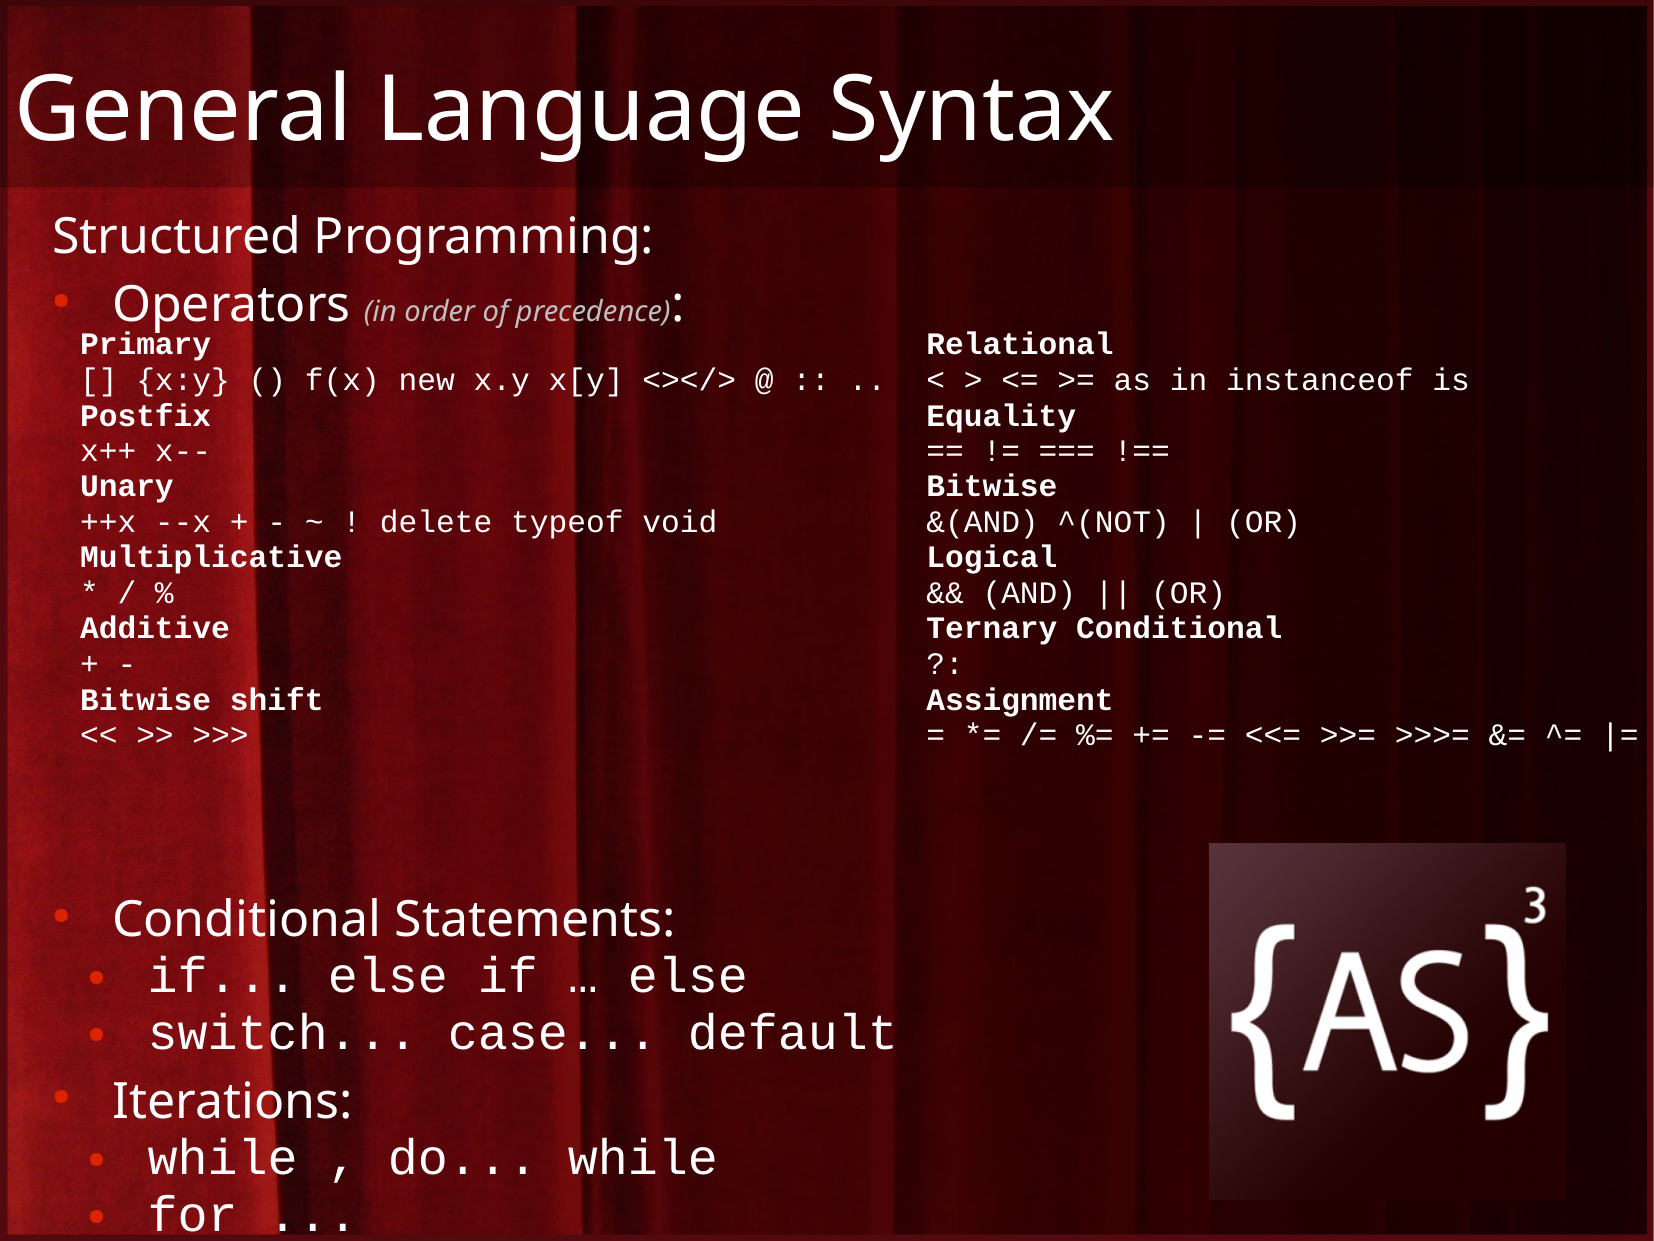

General Language Syntax
Structured Programming:
Operators (in order of precedence):
Conditional Statements:
if... else if … else
switch... case... default
Iterations:
while , do... while
for ...
for each...in
for... in
Primary
[] {x:y} () f(x) new x.y x[y] <></> @ :: ..
Postfix
x++ x--
Unary
++x --x + - ~ ! delete typeof void
Multiplicative
* / %
Additive
+ -
Bitwise shift
<< >> >>>
Relational
< > <= >= as in instanceof is
Equality
== != === !==
Bitwise
&(AND) ^(NOT) | (OR)
Logical
&& (AND) || (OR)
Ternary Conditional
?:
Assignment
= *= /= %= += -= <<= >>= >>>= &= ^= |=